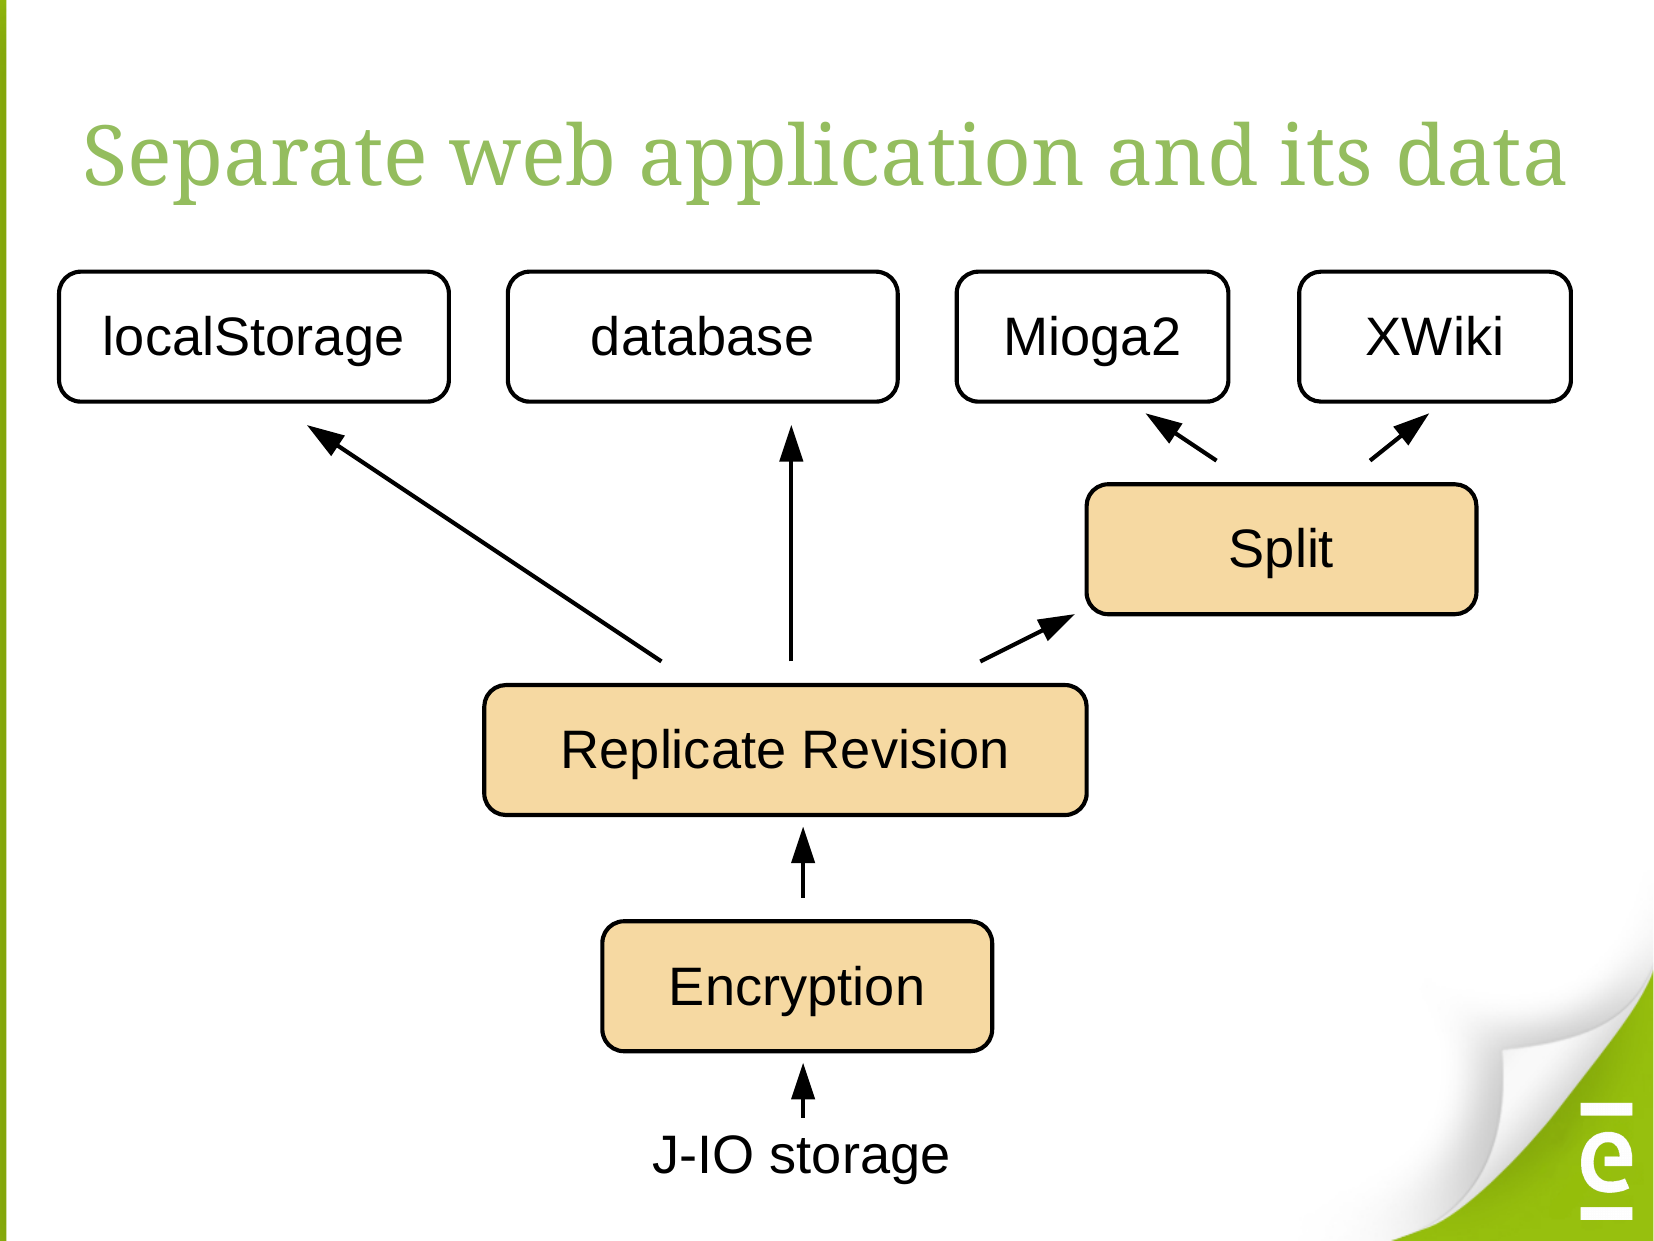

# Separate web application and its data
localStorage
database
Mioga2
XWiki
Split
Replicate Revision
Encryption
J-IO storage